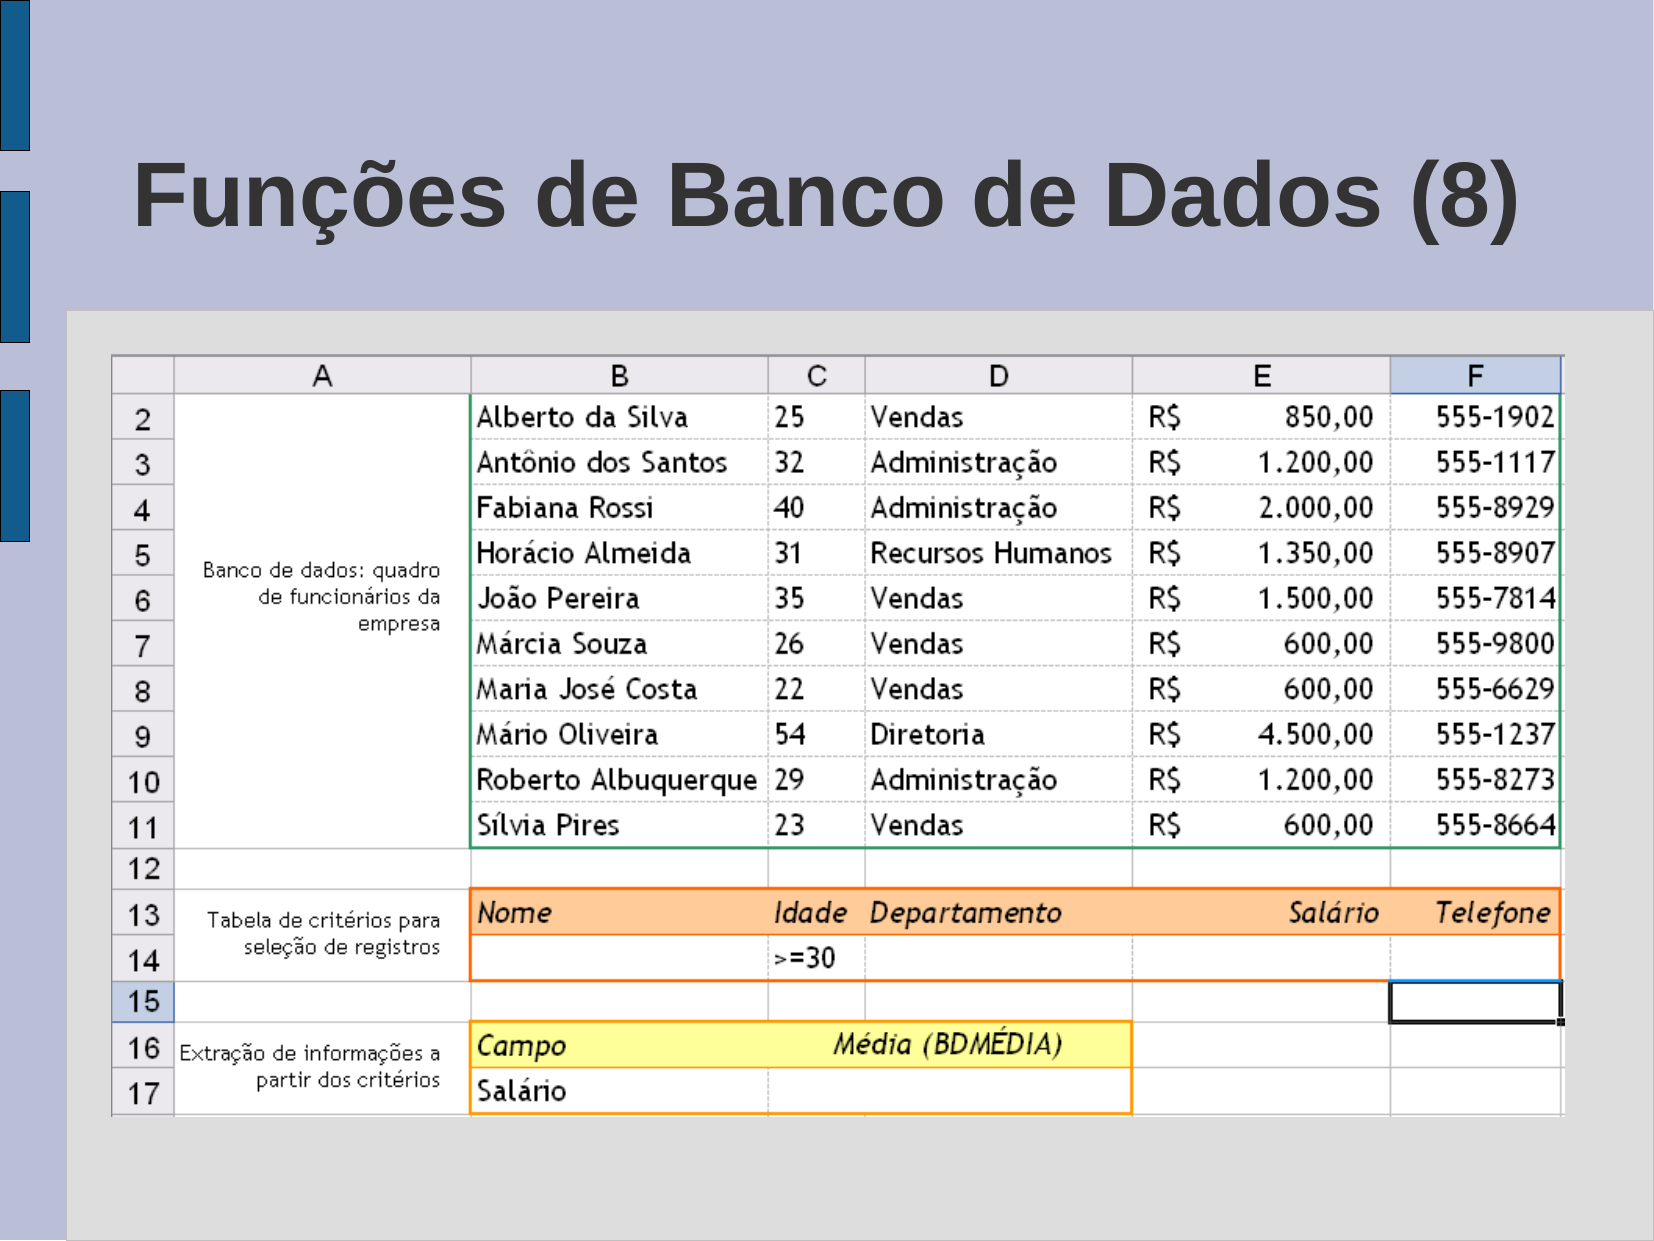

# Funções de Banco de Dados (8)